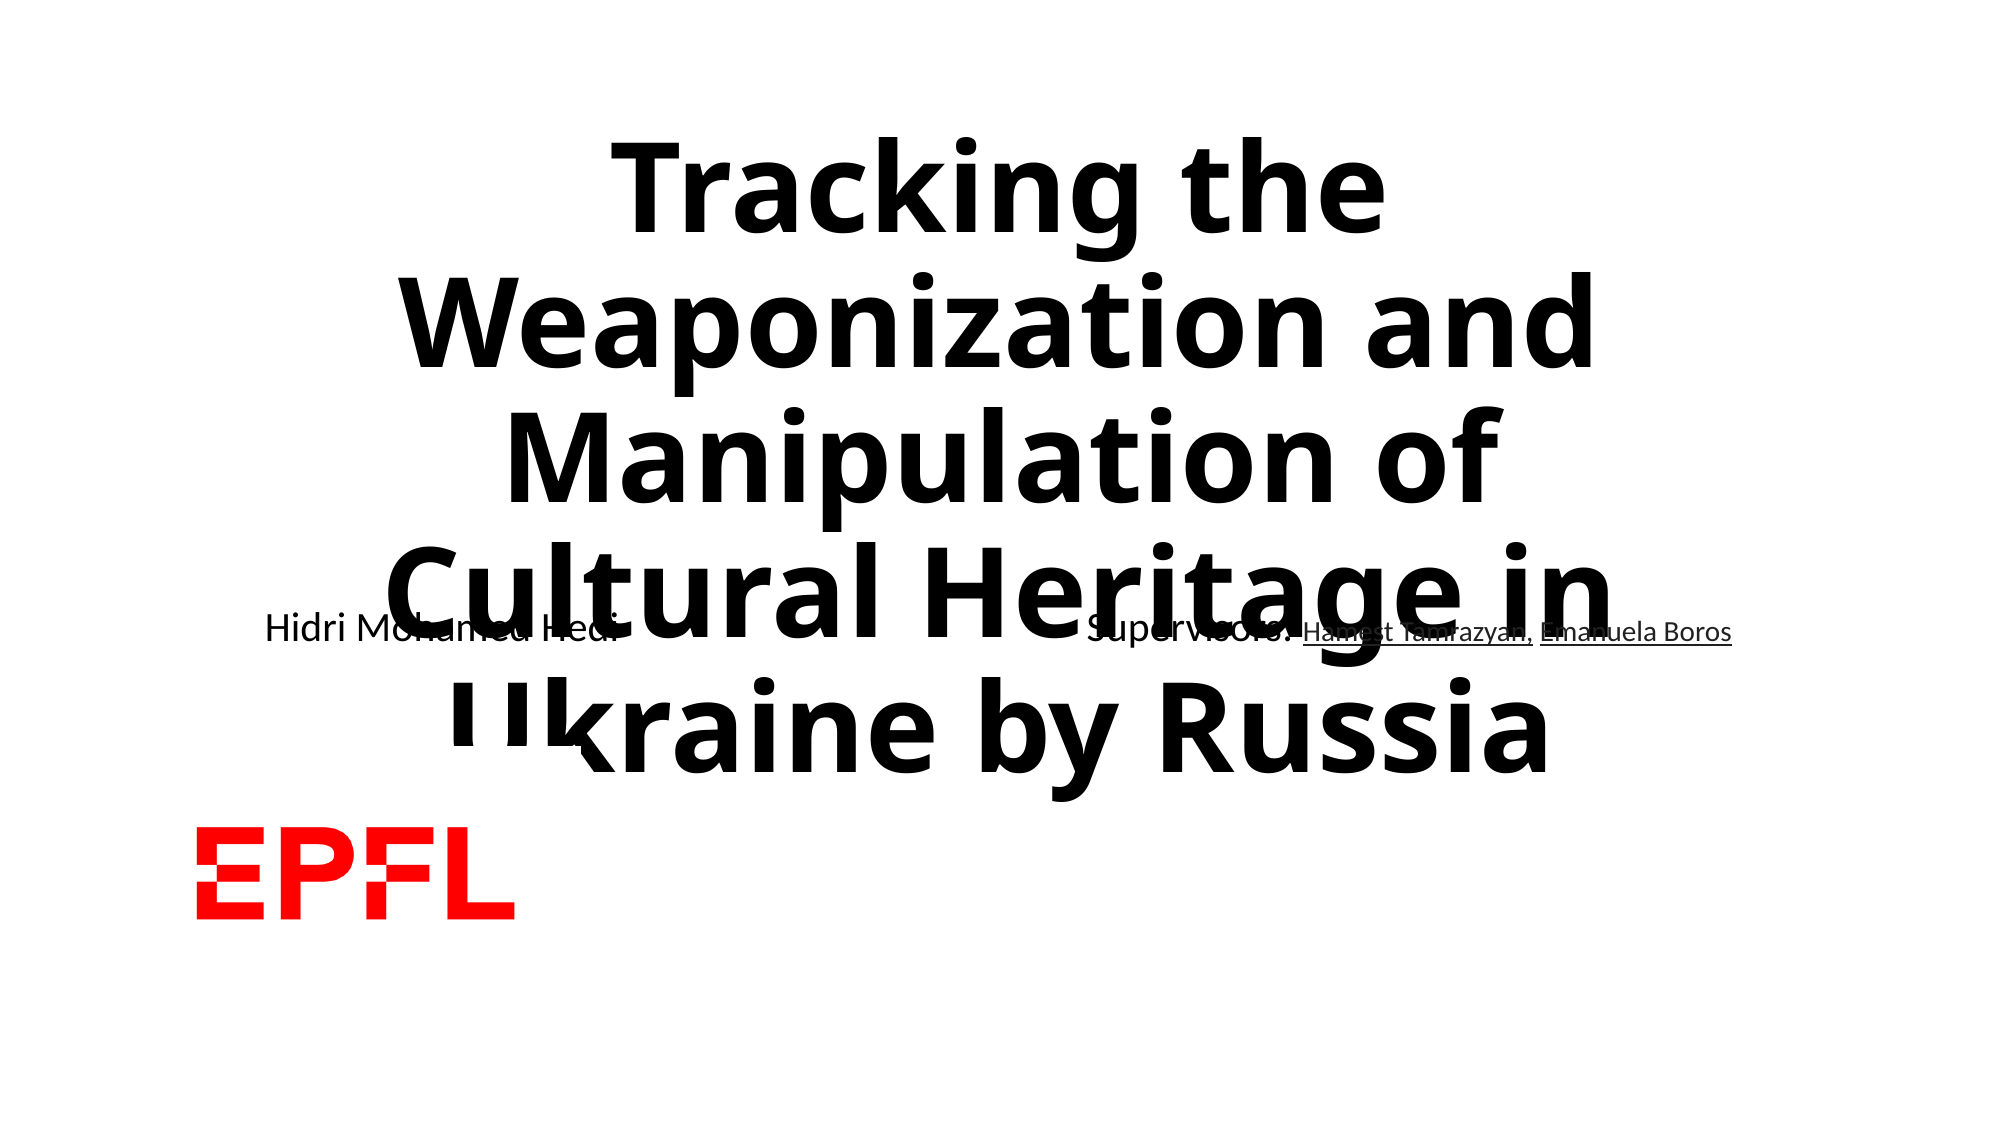

# Tracking the Weaponization and Manipulation of Cultural Heritage in Ukraine by Russia
Hidri Mohamed Hedi                                          Supervisors: Hamest Tamrazyan, Emanuela Boros